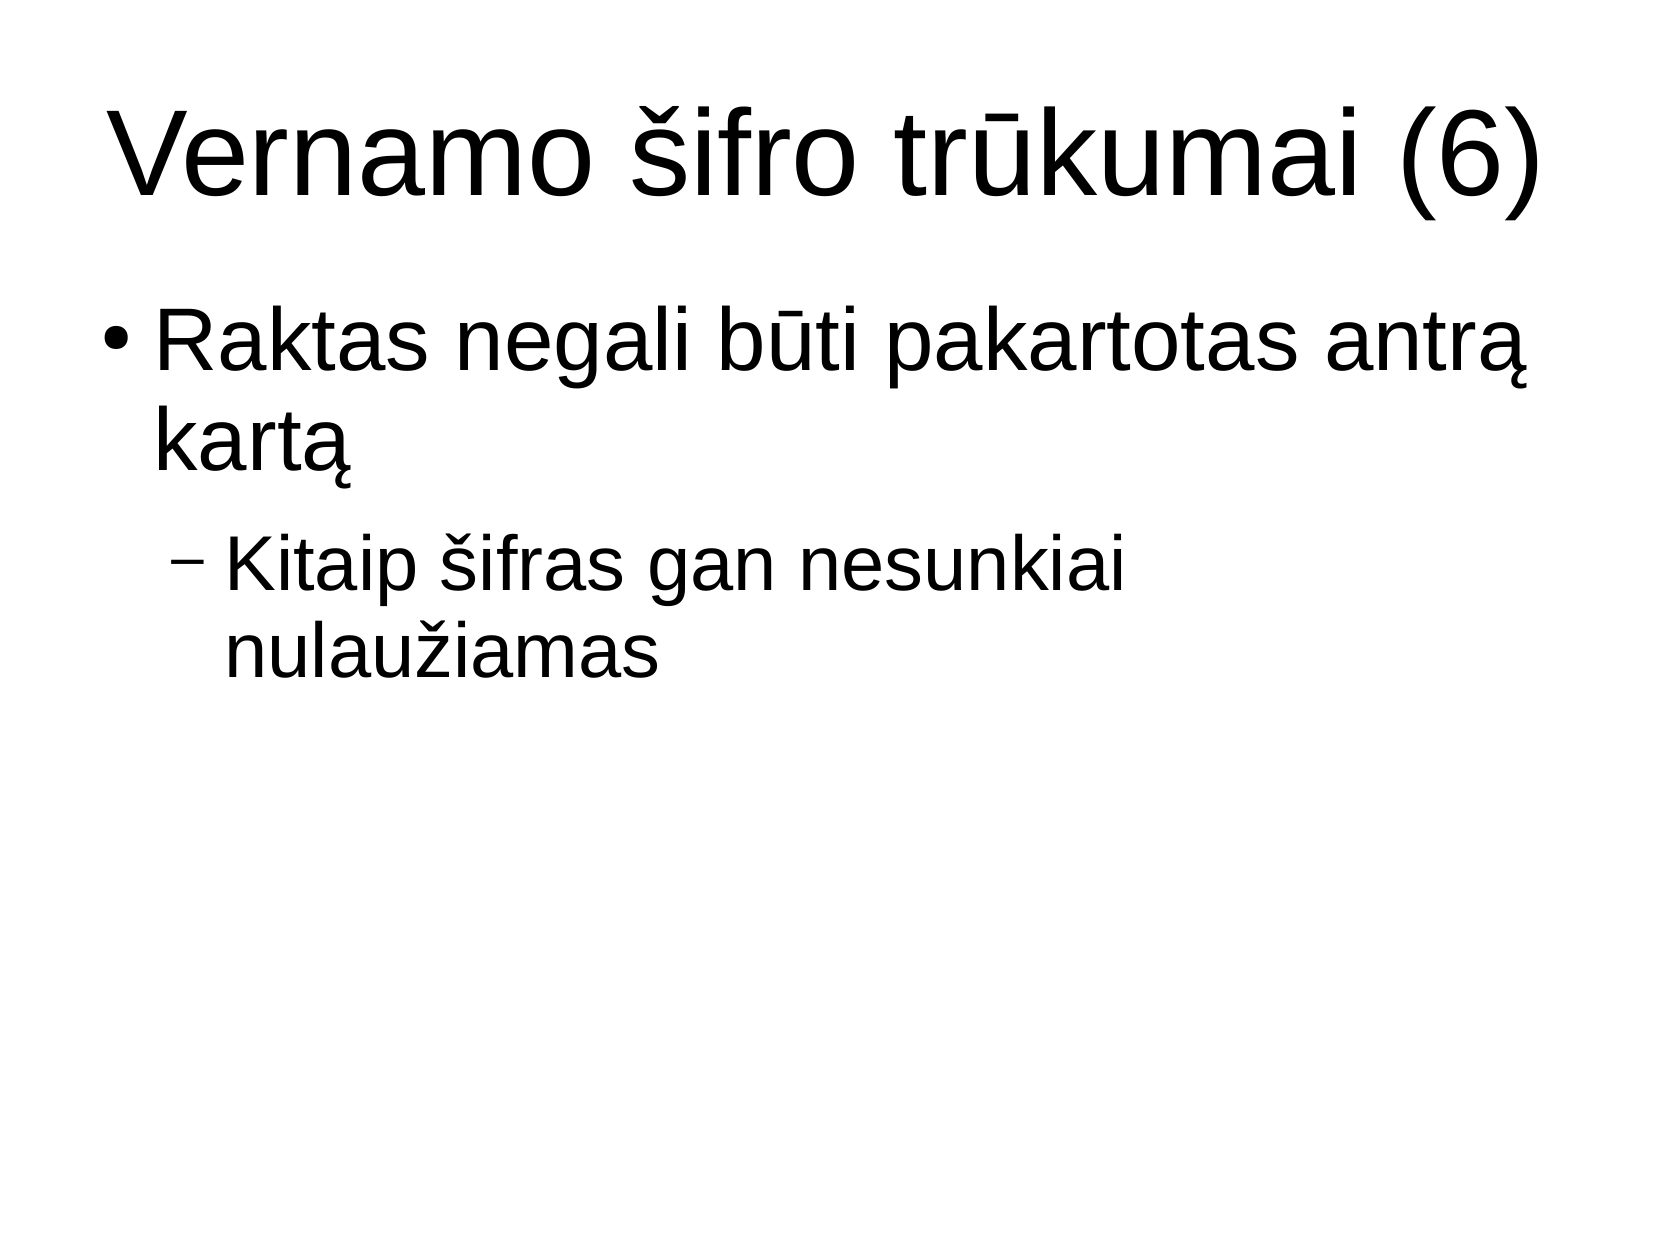

# Vernamo šifro trūkumai (6)
Raktas negali būti pakartotas antrą kartą
Kitaip šifras gan nesunkiai nulaužiamas